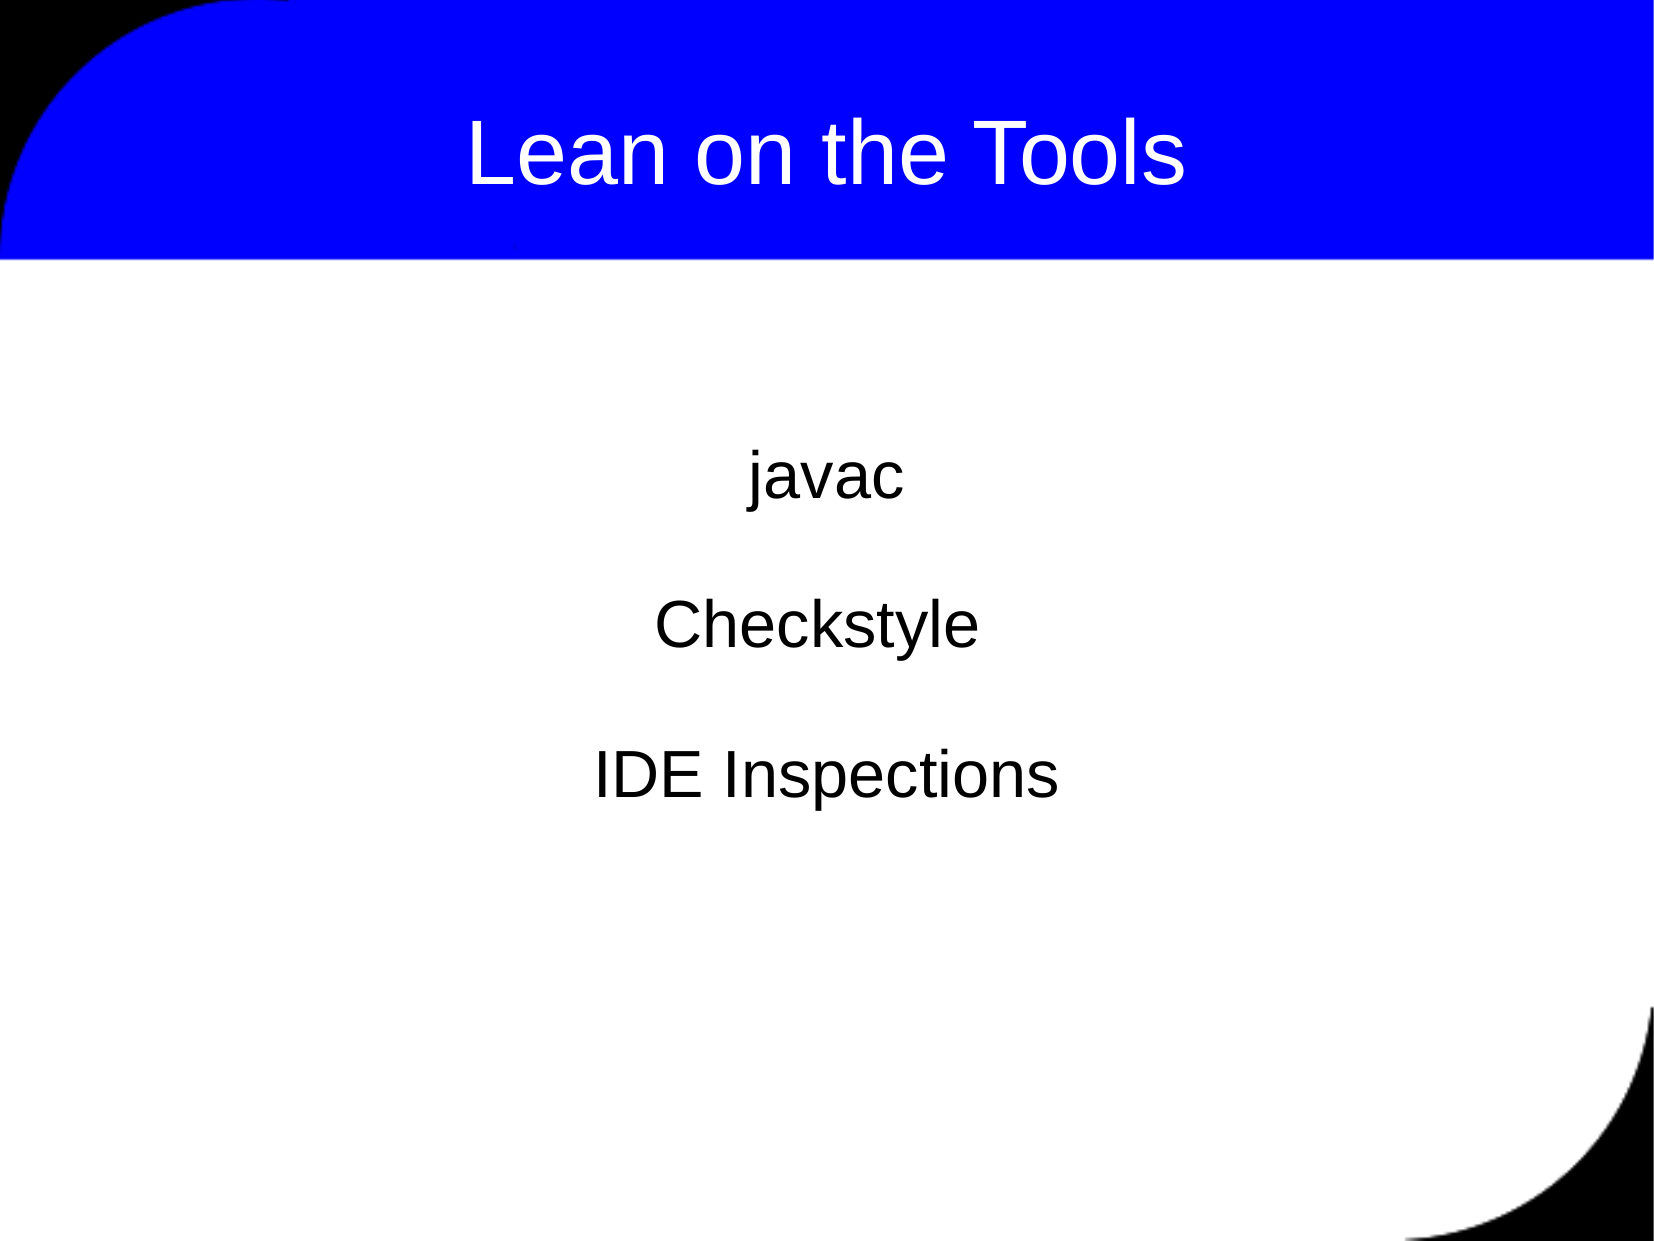

# Lean on the Tools
javac
Checkstyle
IDE Inspections